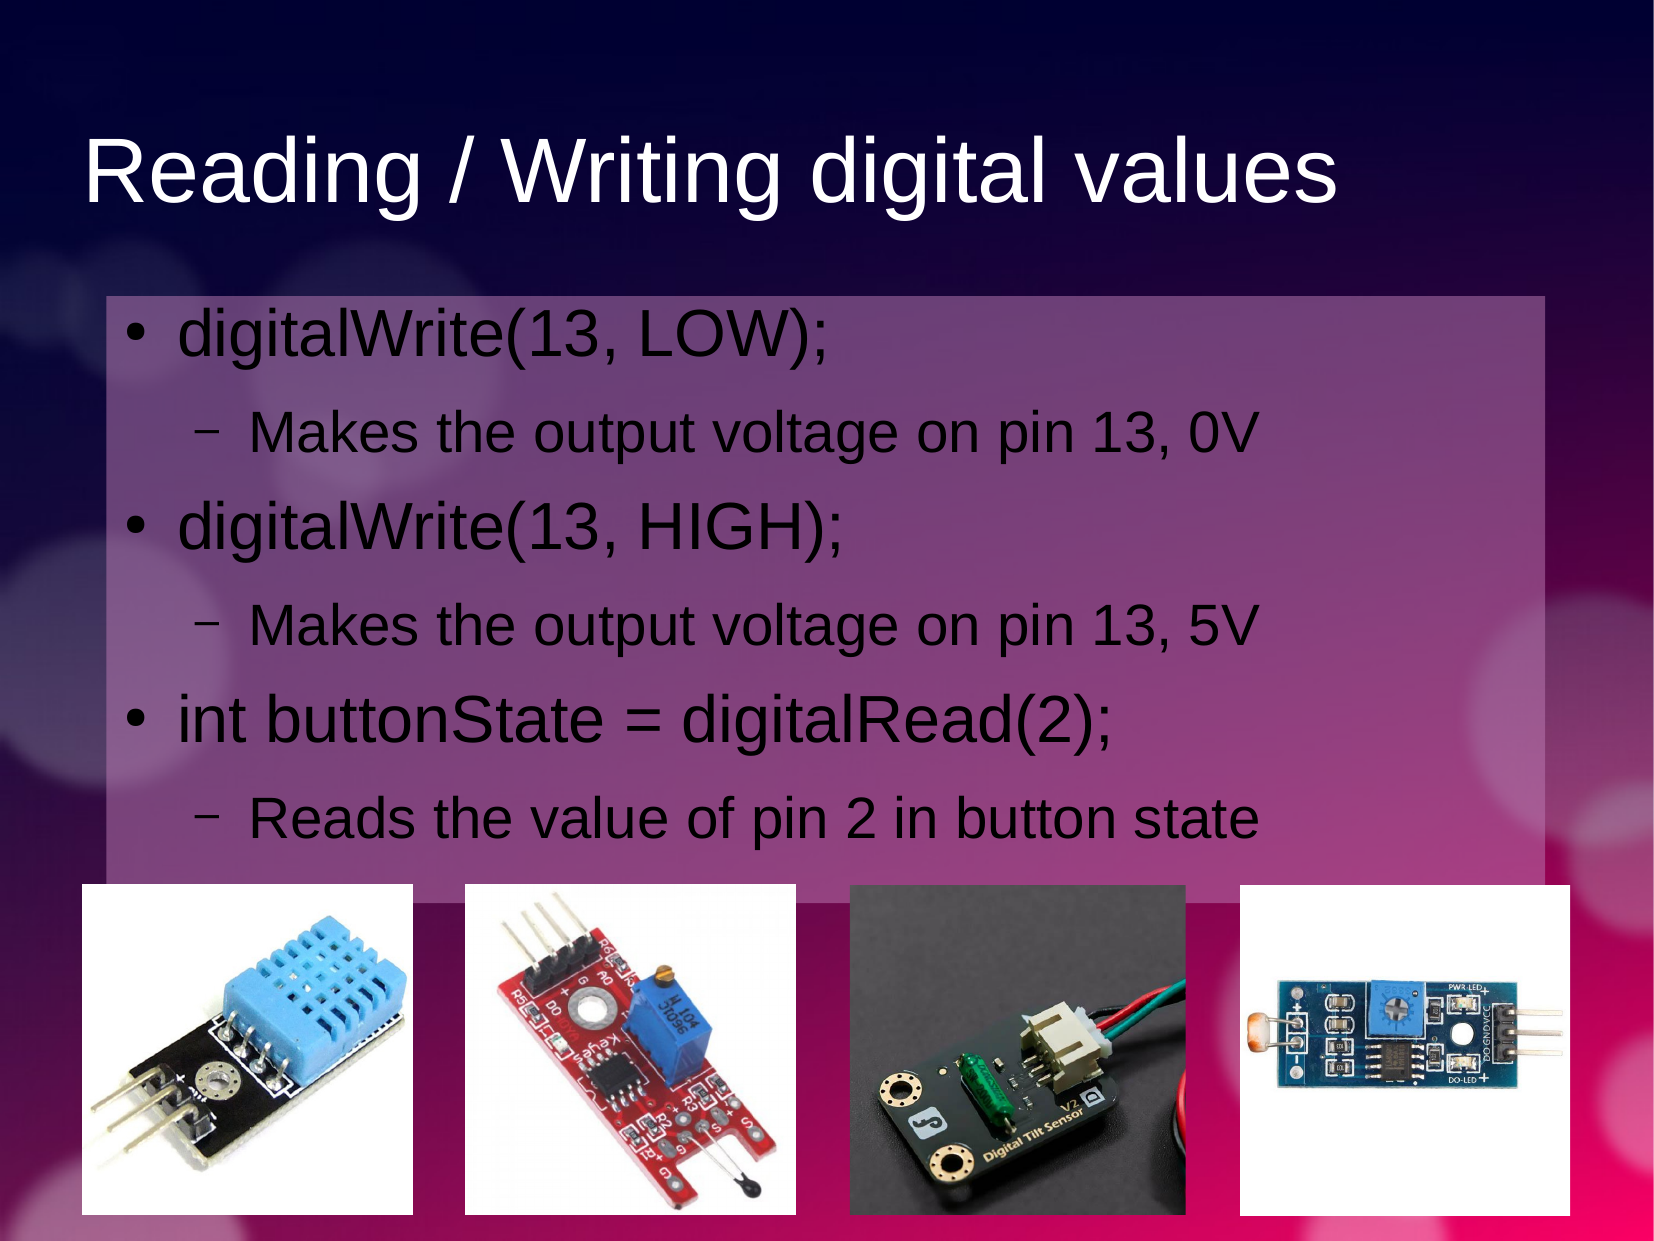

# Reading / Writing digital values
digitalWrite(13, LOW);
Makes the output voltage on pin 13, 0V
digitalWrite(13, HIGH);
Makes the output voltage on pin 13, 5V
int buttonState = digitalRead(2);
Reads the value of pin 2 in button state